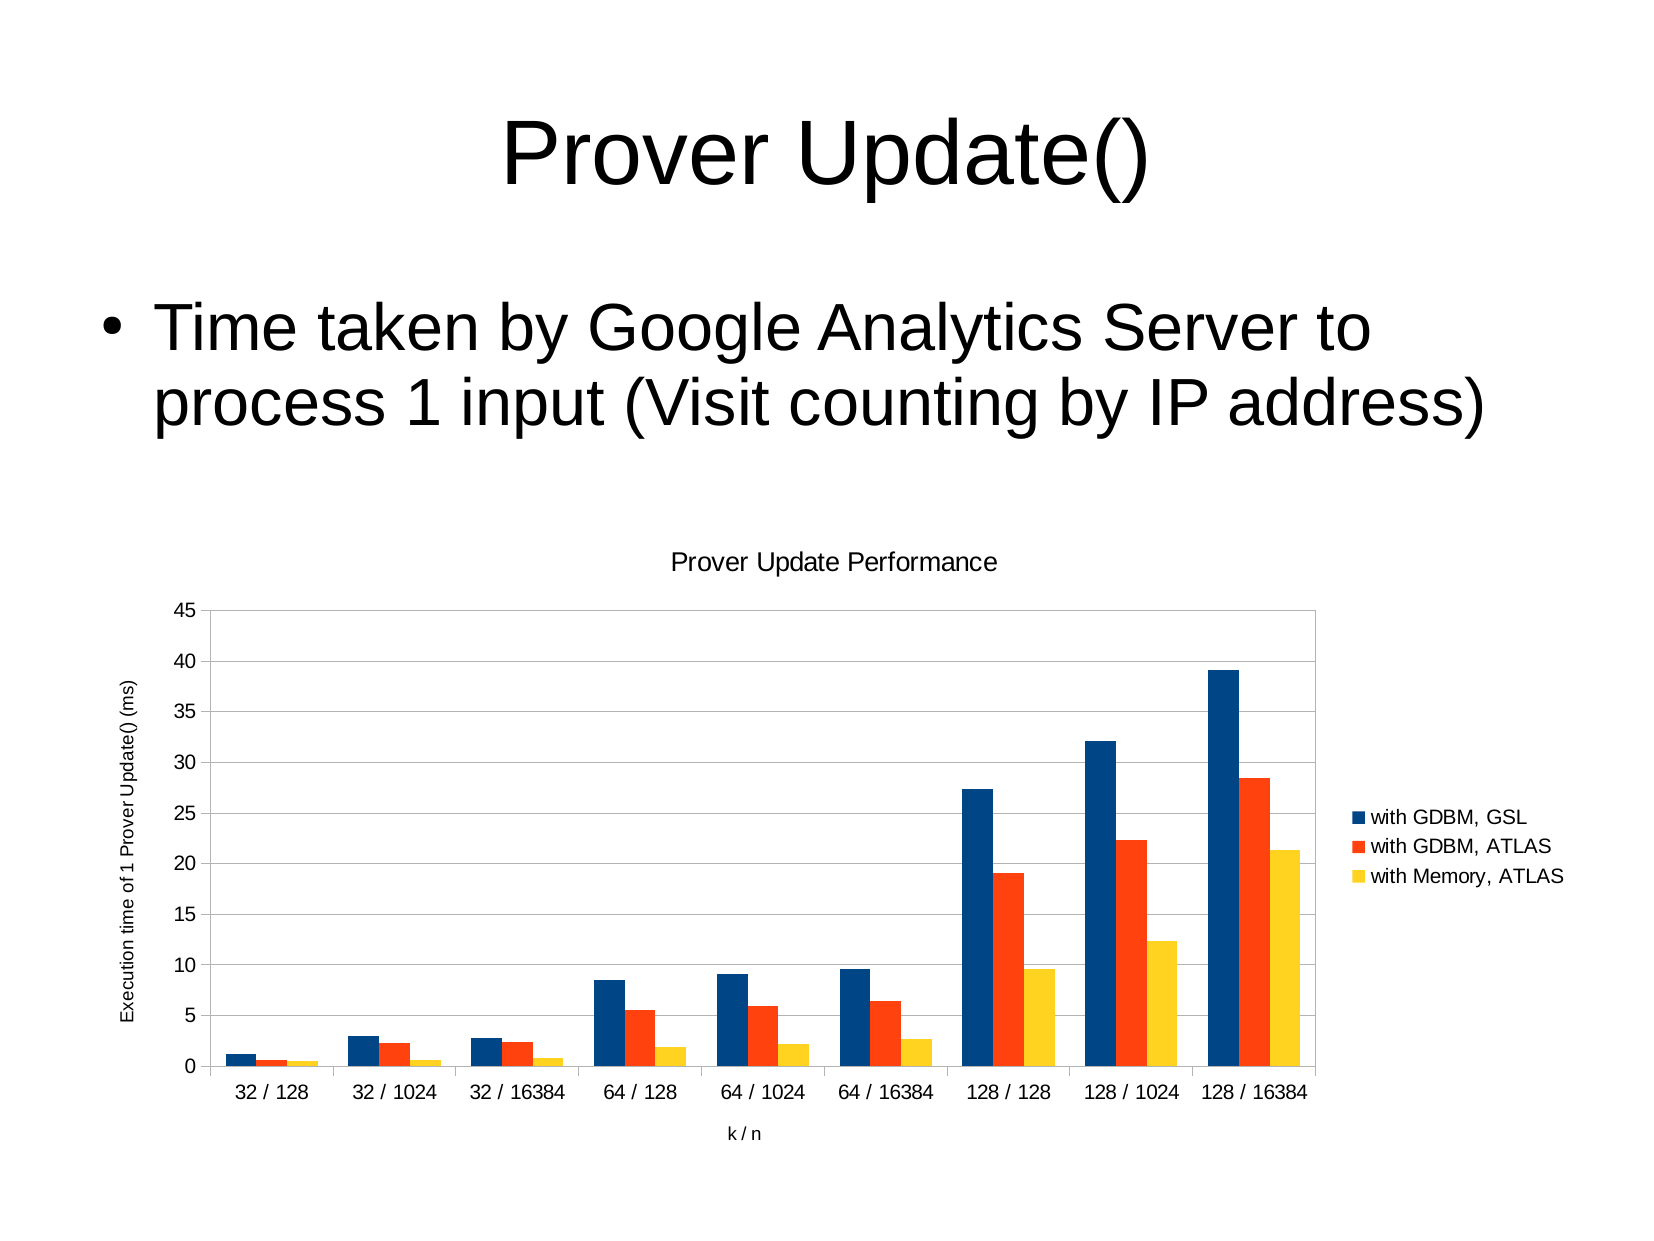

# Prover Update()
Time taken by Google Analytics Server to process 1 input (Visit counting by IP address)
### Chart: Prover Update Performance
| Category | with GDBM, GSL | with GDBM, ATLAS | with Memory, ATLAS |
|---|---|---|---|
| 32 / 128 | 1.2 | 0.61 | 0.53 |
| 32 / 1024 | 2.95 | 2.27 | 0.64 |
| 32 / 16384 | 2.83 | 2.4 | 0.78 |
| 64 / 128 | 8.53 | 5.59 | 1.89 |
| 64 / 1024 | 9.14 | 5.9 | 2.23 |
| 64 / 16384 | 9.58 | 6.46 | 2.7 |
| 128 / 128 | 27.4 | 19.03 | 9.62 |
| 128 / 1024 | 32.12 | 22.33 | 12.36 |
| 128 / 16384 | 39.1 | 28.5 | 21.4 |